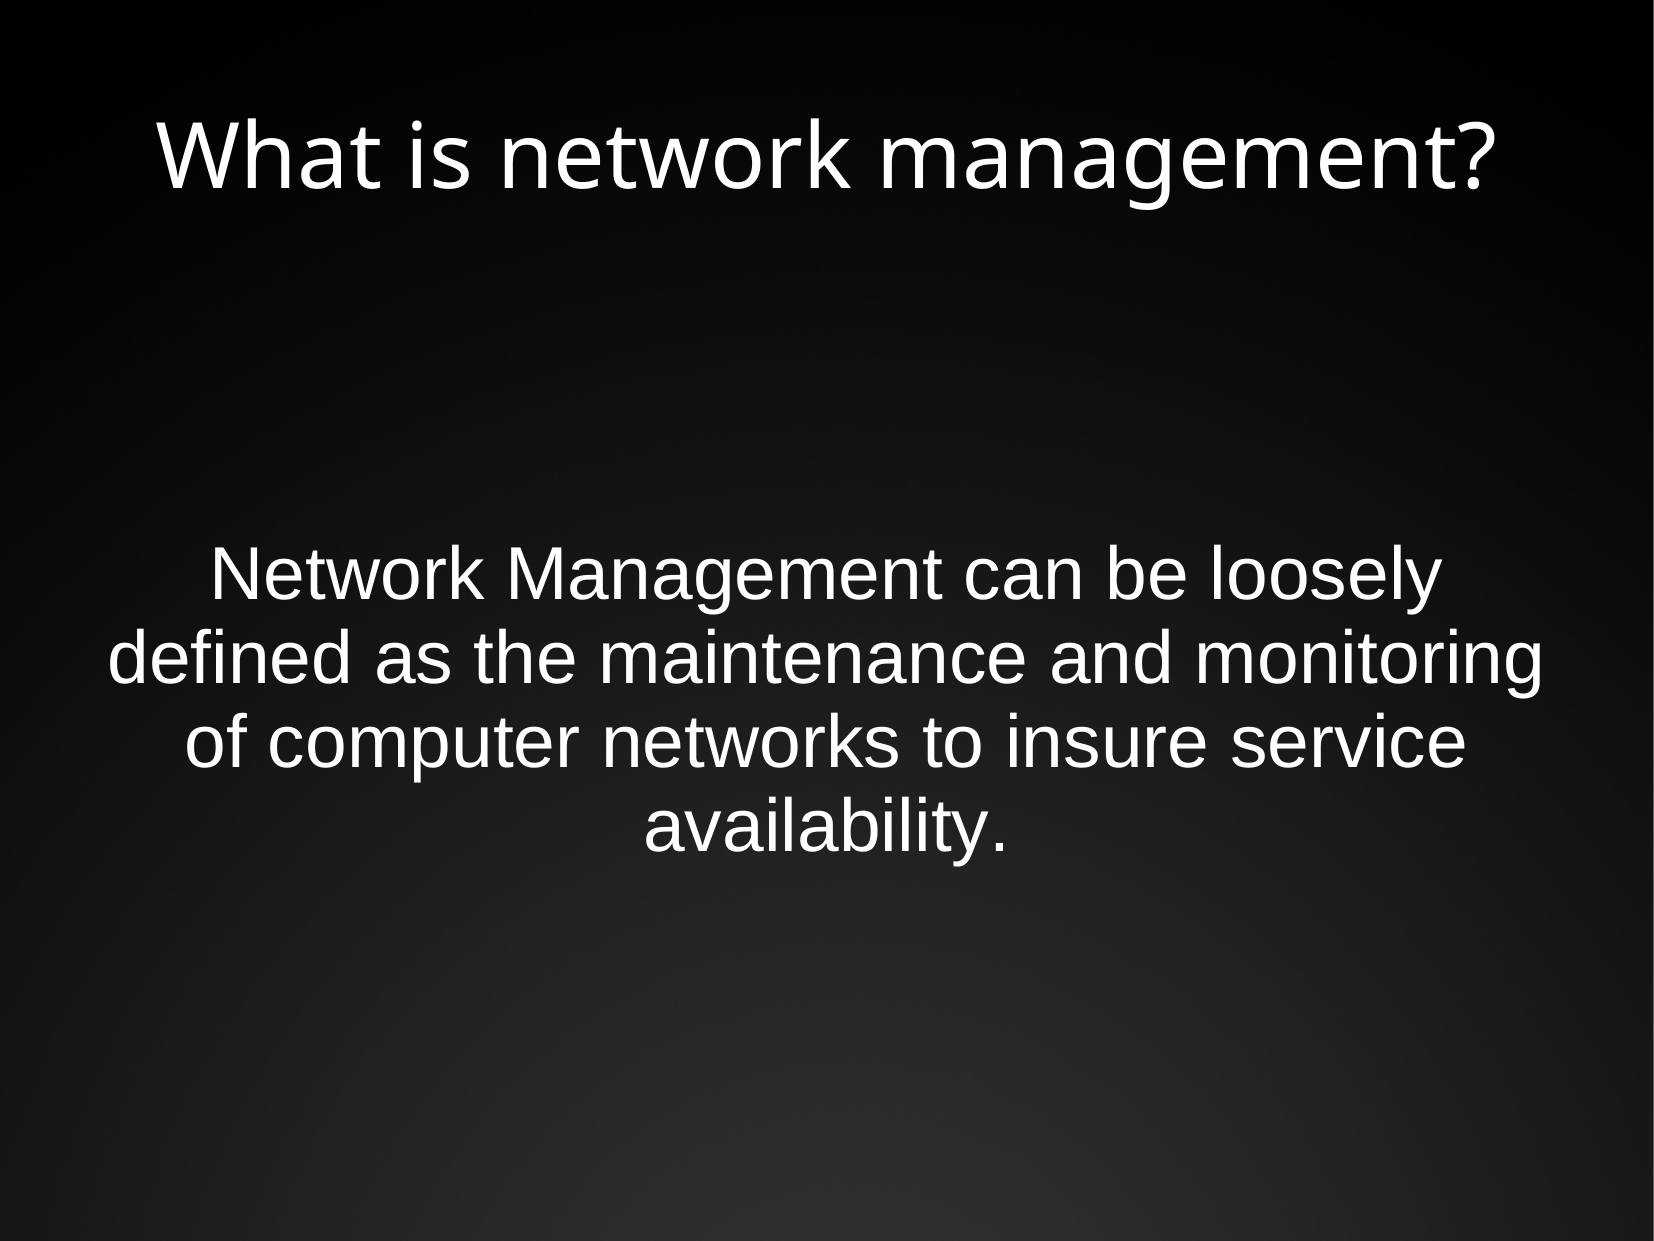

# What is network management?
Network Management can be loosely defined as the maintenance and monitoring of computer networks to insure service availability.